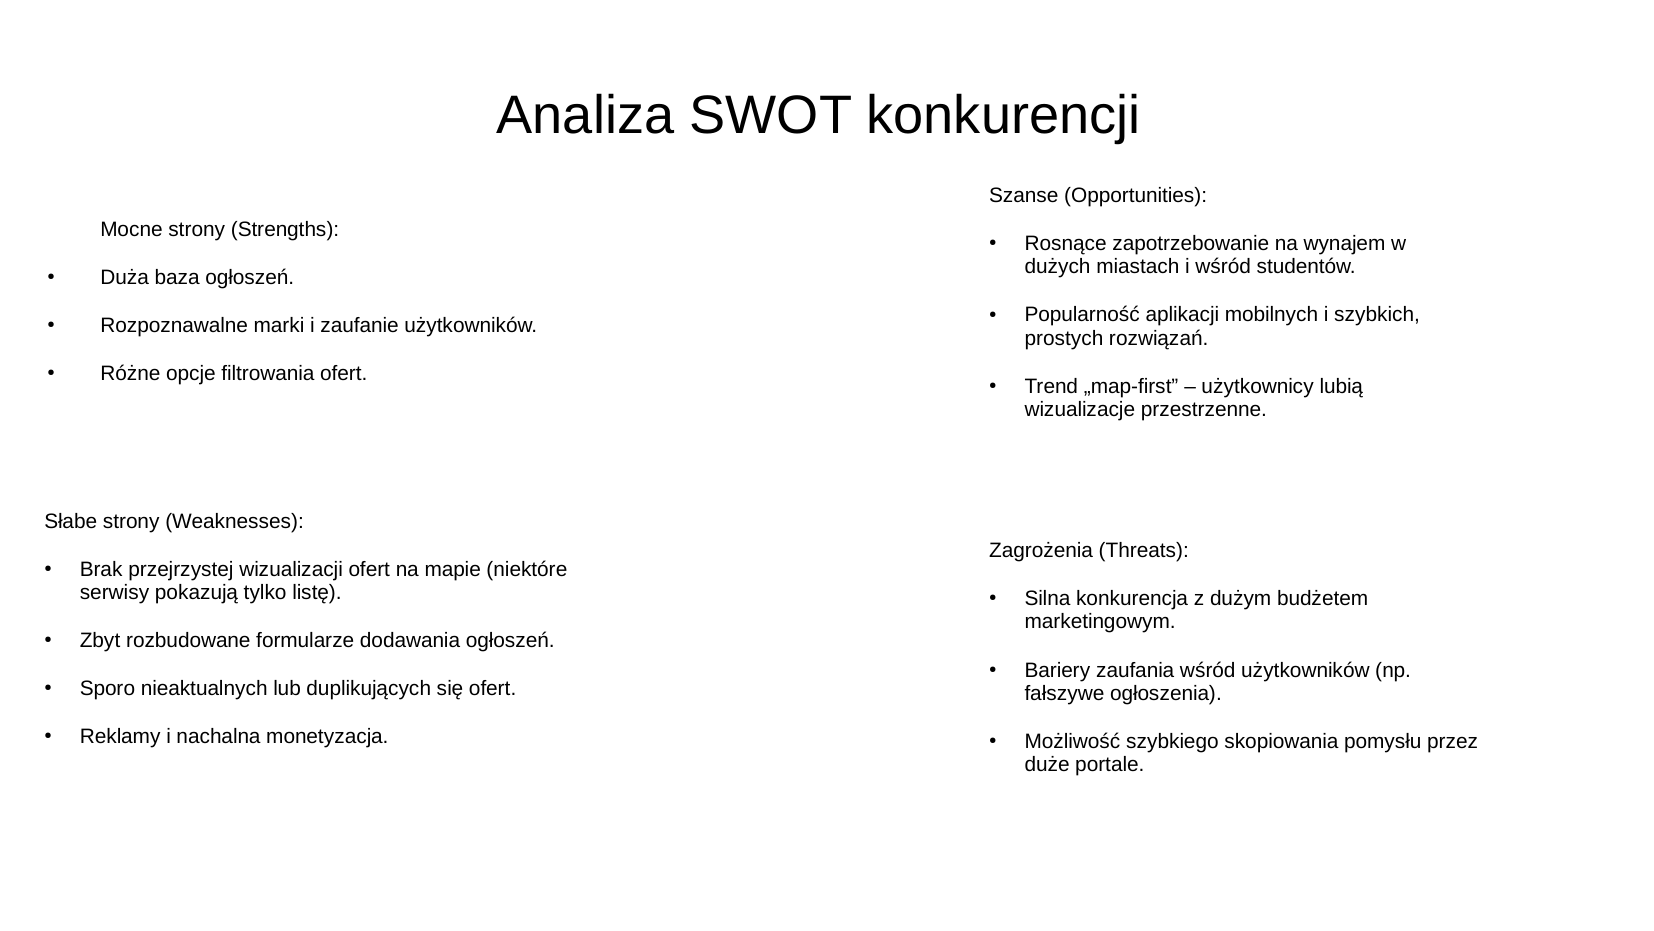

# Analiza SWOT konkurencji
Szanse (Opportunities):
Rosnące zapotrzebowanie na wynajem w dużych miastach i wśród studentów.
Popularność aplikacji mobilnych i szybkich, prostych rozwiązań.
Trend „map-first” – użytkownicy lubią wizualizacje przestrzenne.
Mocne strony (Strengths):
Duża baza ogłoszeń.
Rozpoznawalne marki i zaufanie użytkowników.
Różne opcje filtrowania ofert.
Słabe strony (Weaknesses):
Brak przejrzystej wizualizacji ofert na mapie (niektóre serwisy pokazują tylko listę).
Zbyt rozbudowane formularze dodawania ogłoszeń.
Sporo nieaktualnych lub duplikujących się ofert.
Reklamy i nachalna monetyzacja.
Zagrożenia (Threats):
Silna konkurencja z dużym budżetem marketingowym.
Bariery zaufania wśród użytkowników (np. fałszywe ogłoszenia).
Możliwość szybkiego skopiowania pomysłu przez duże portale.